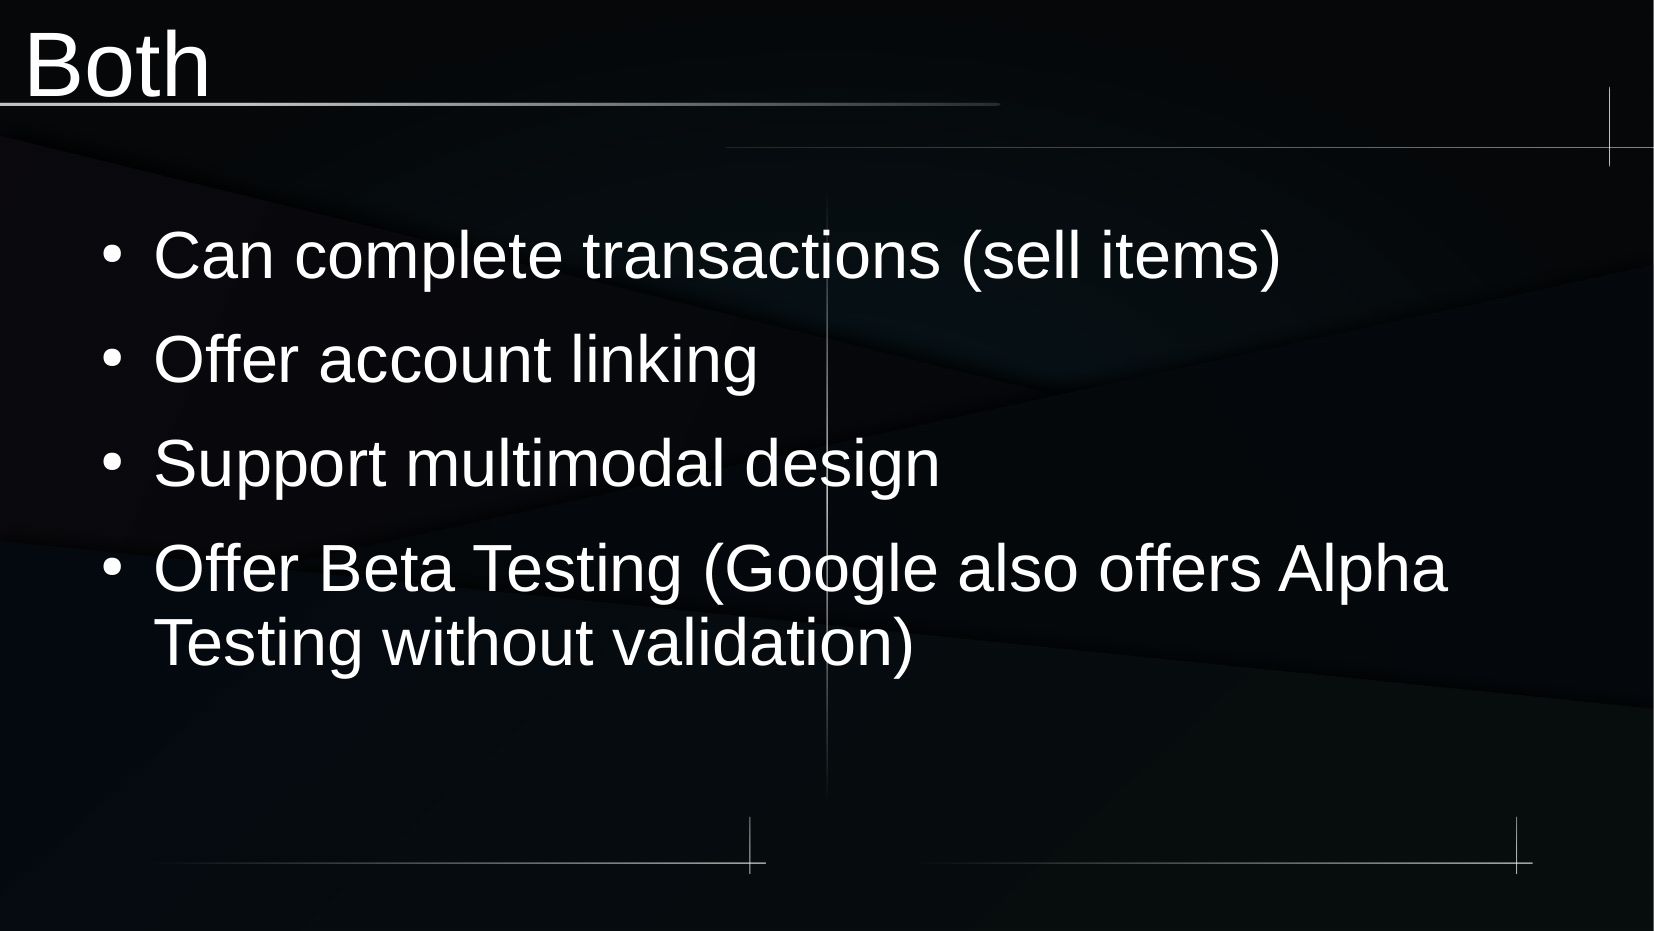

# Both
Can complete transactions (sell items)
Offer account linking
Support multimodal design
Offer Beta Testing (Google also offers Alpha Testing without validation)